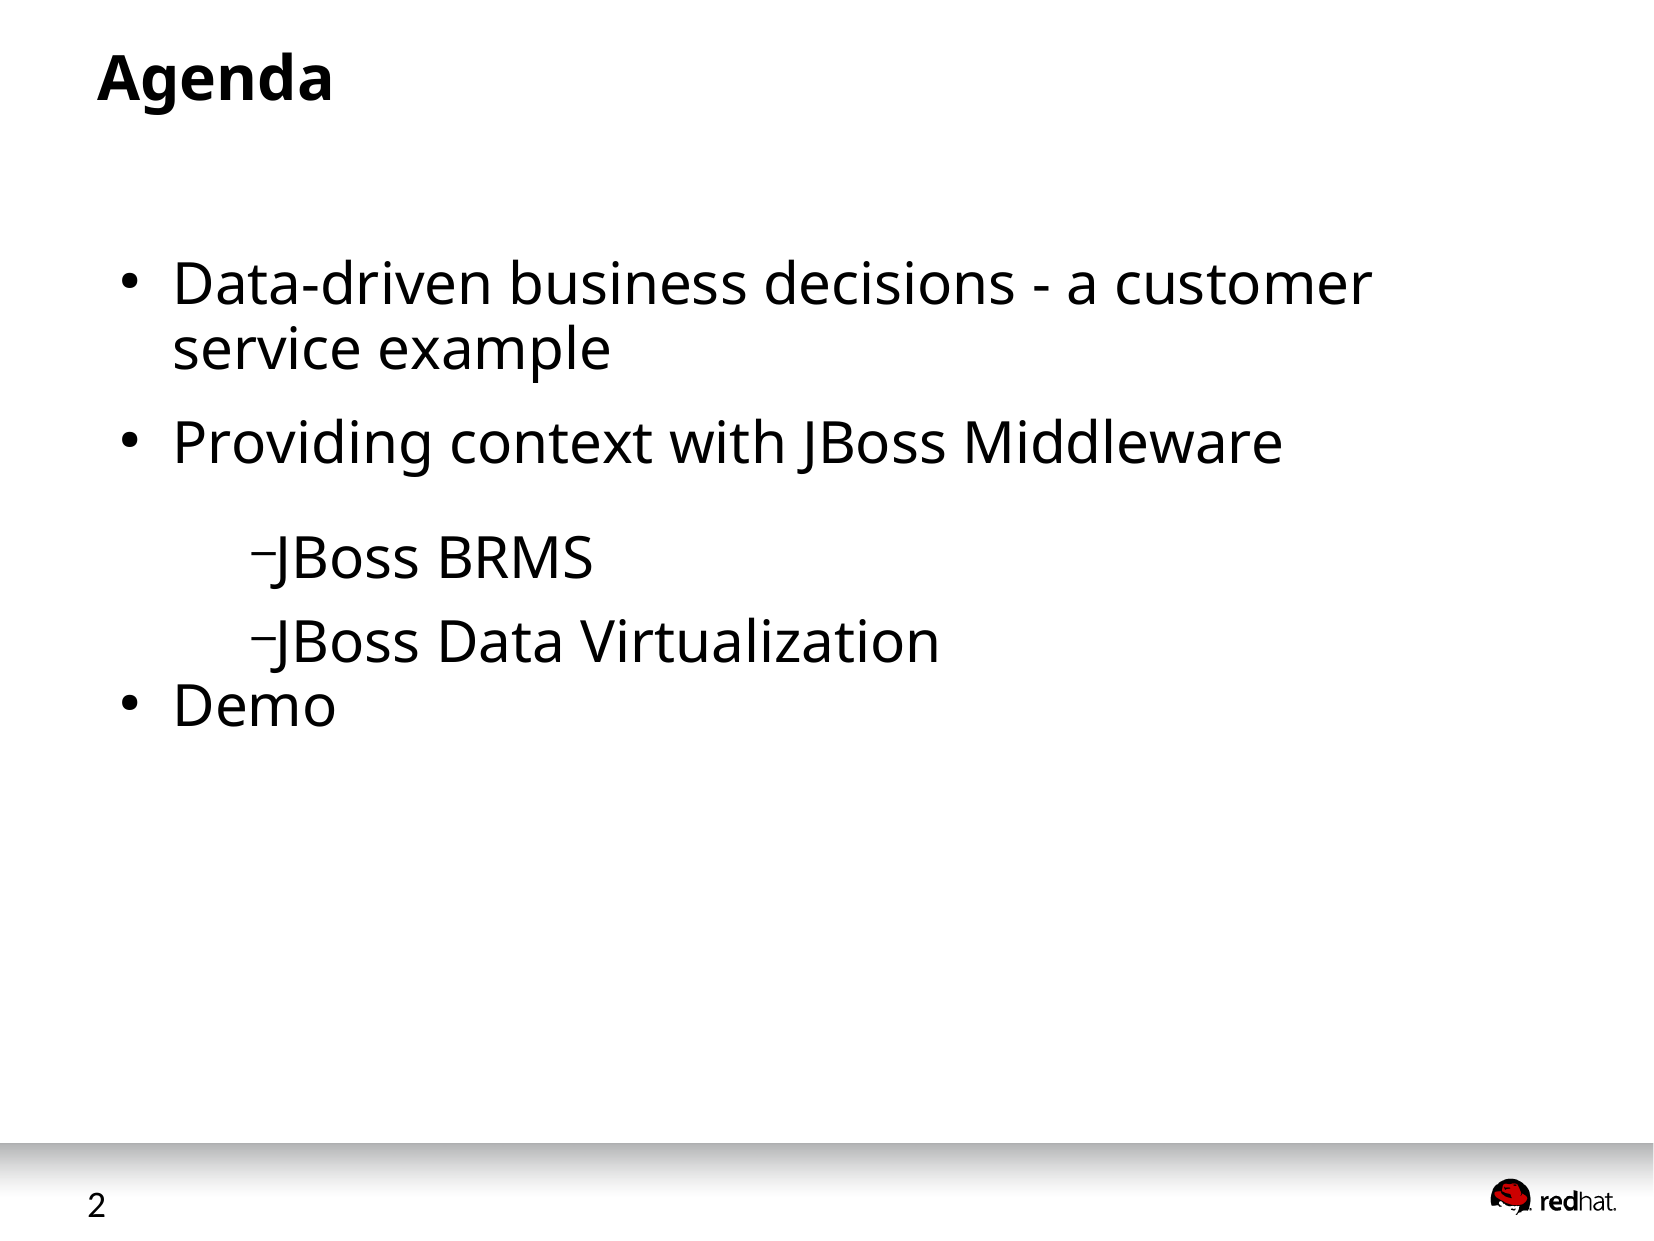

# Agenda
Data-driven business decisions - a customer service example
Providing context with JBoss Middleware
JBoss BRMS
JBoss Data Virtualization
Demo